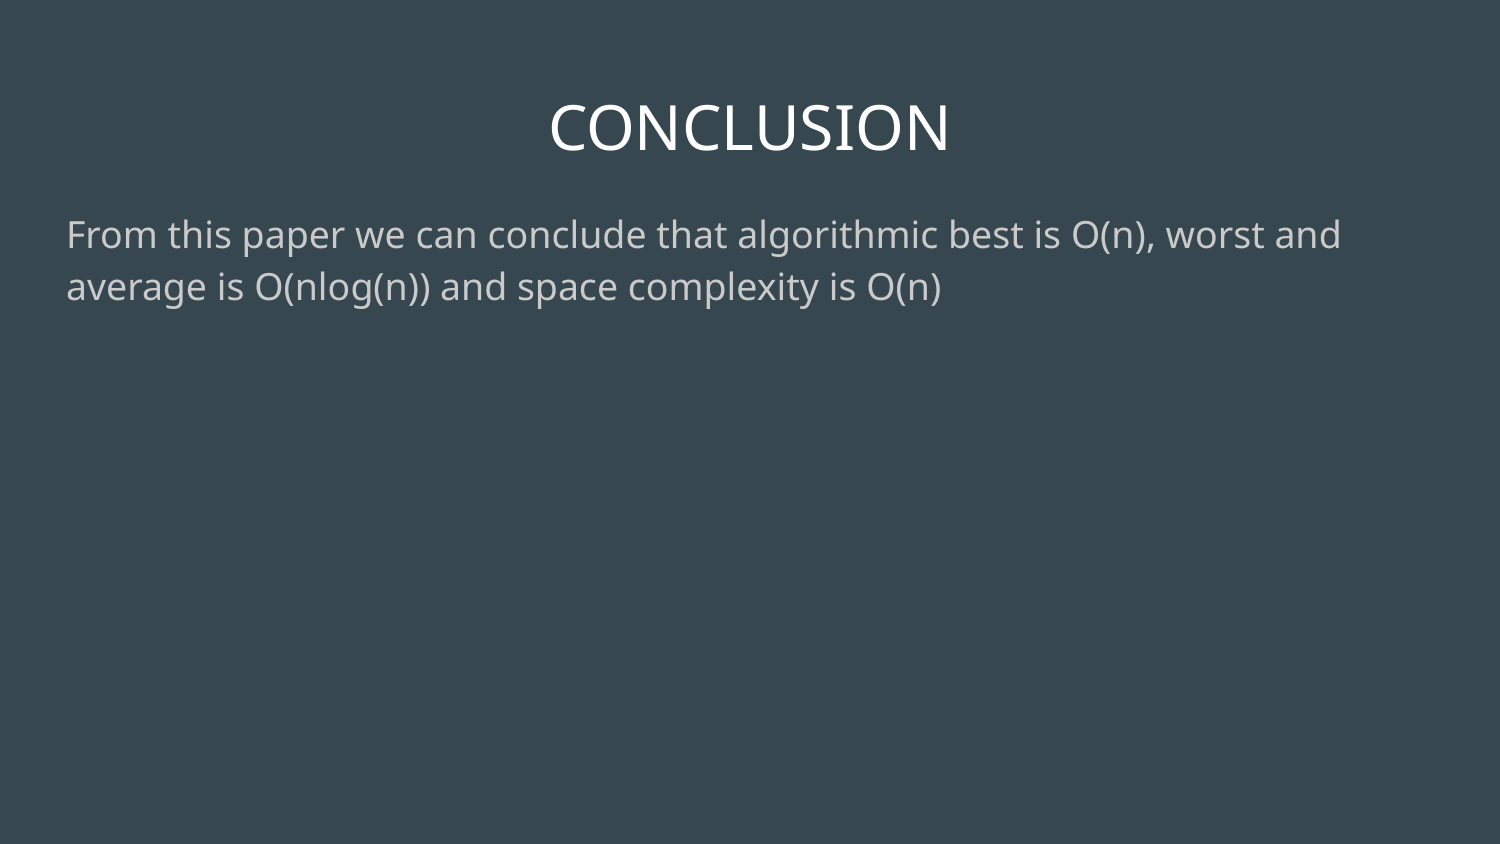

# CONCLUSION
From this paper we can conclude that algorithmic best is O(n), worst and average is O(nlog(n)) and space complexity is O(n)